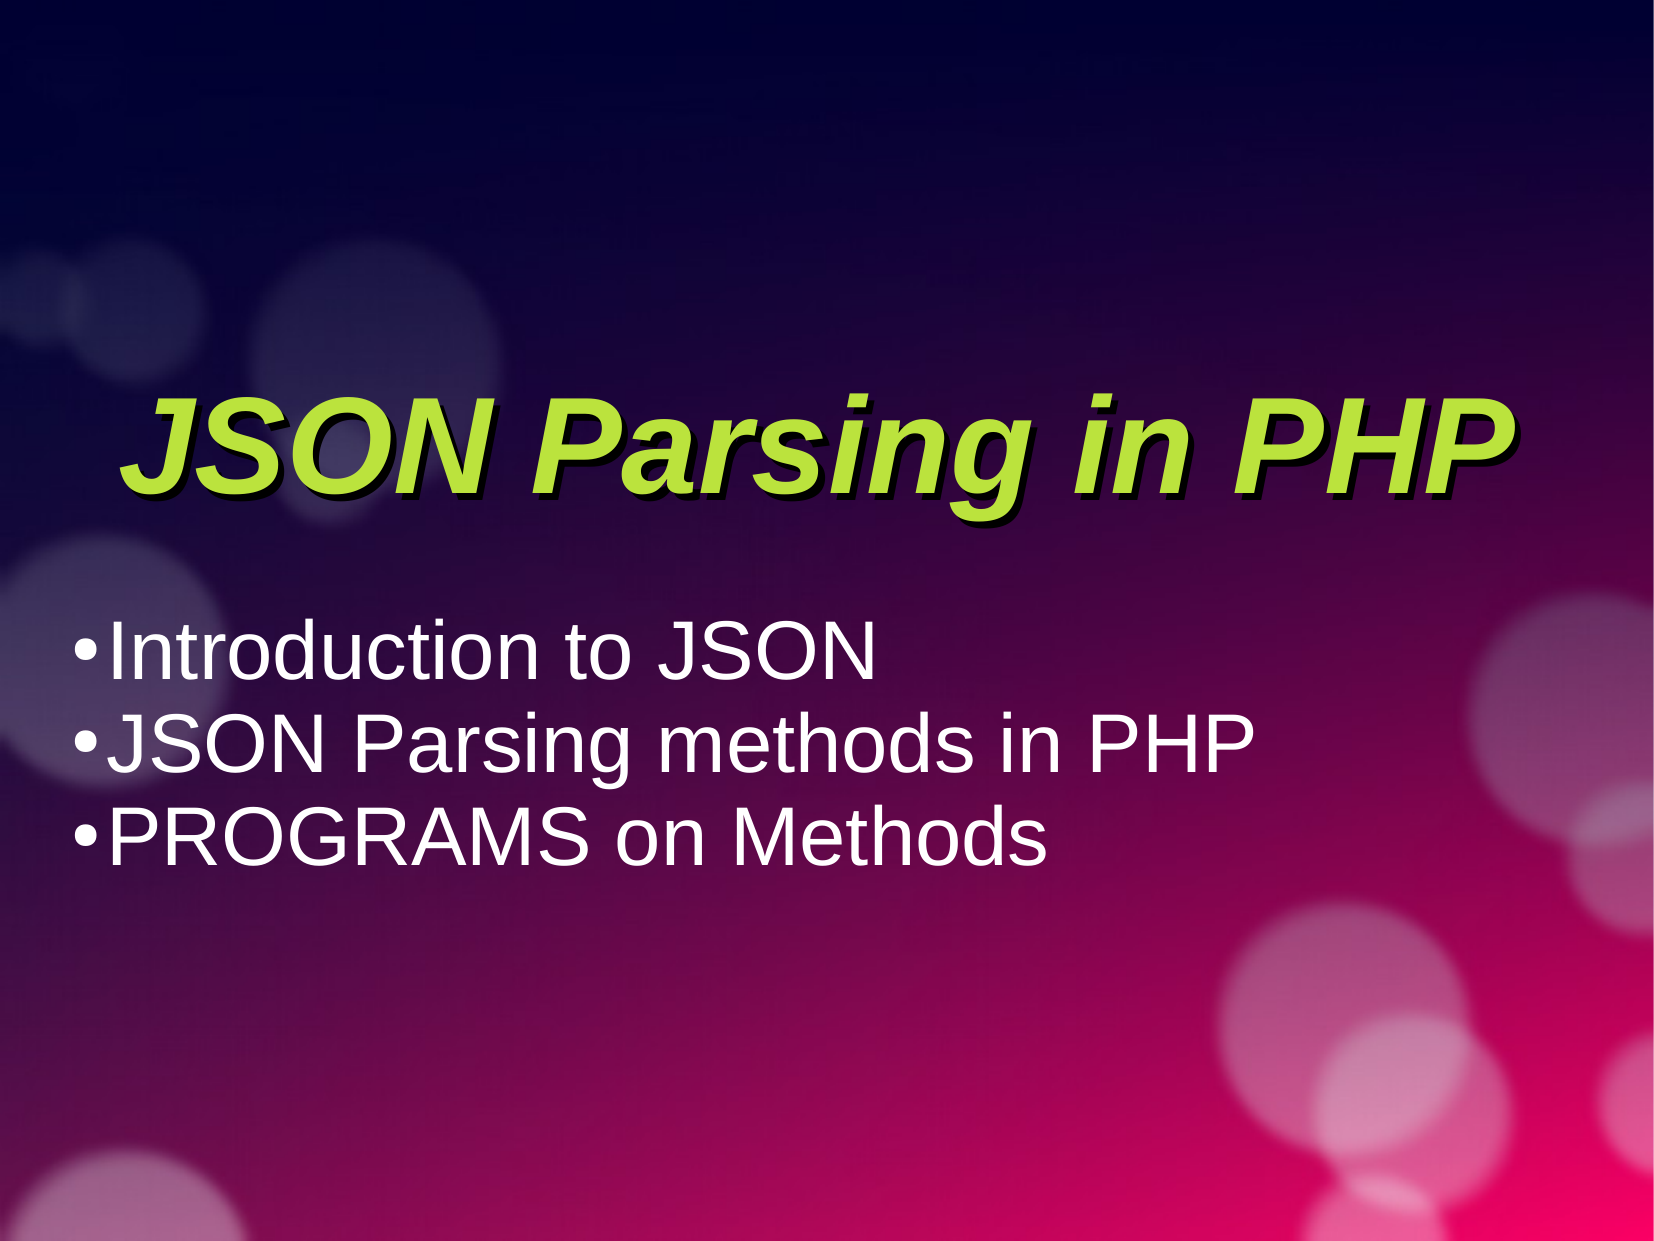

# JSON Parsing in PHP
Introduction to JSON
JSON Parsing methods in PHP
PROGRAMS on Methods